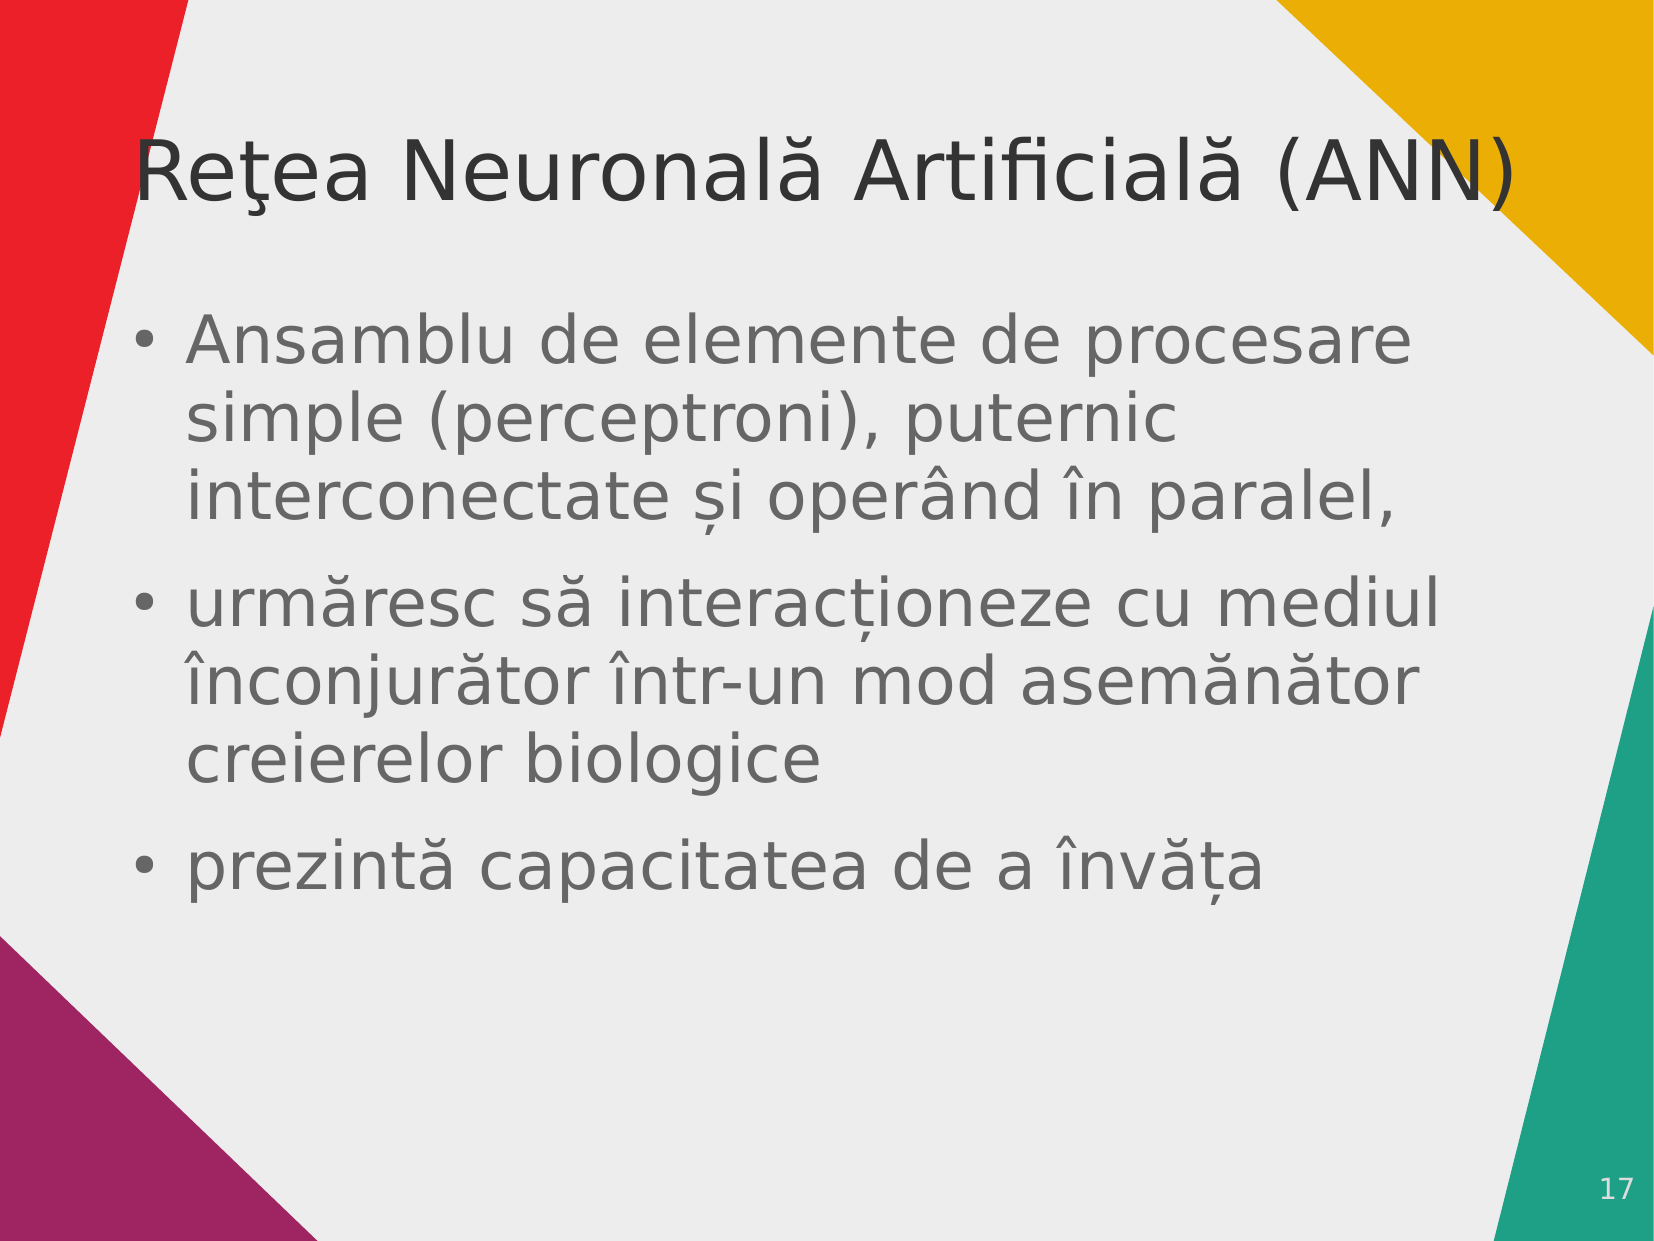

# Reţea Neuronală Artificială (ANN)
Ansamblu de elemente de procesare simple (perceptroni), puternic interconectate și operând în paralel,
urmăresc să interacționeze cu mediul înconjurător într-un mod asemănător creierelor biologice
prezintă capacitatea de a învăța
17